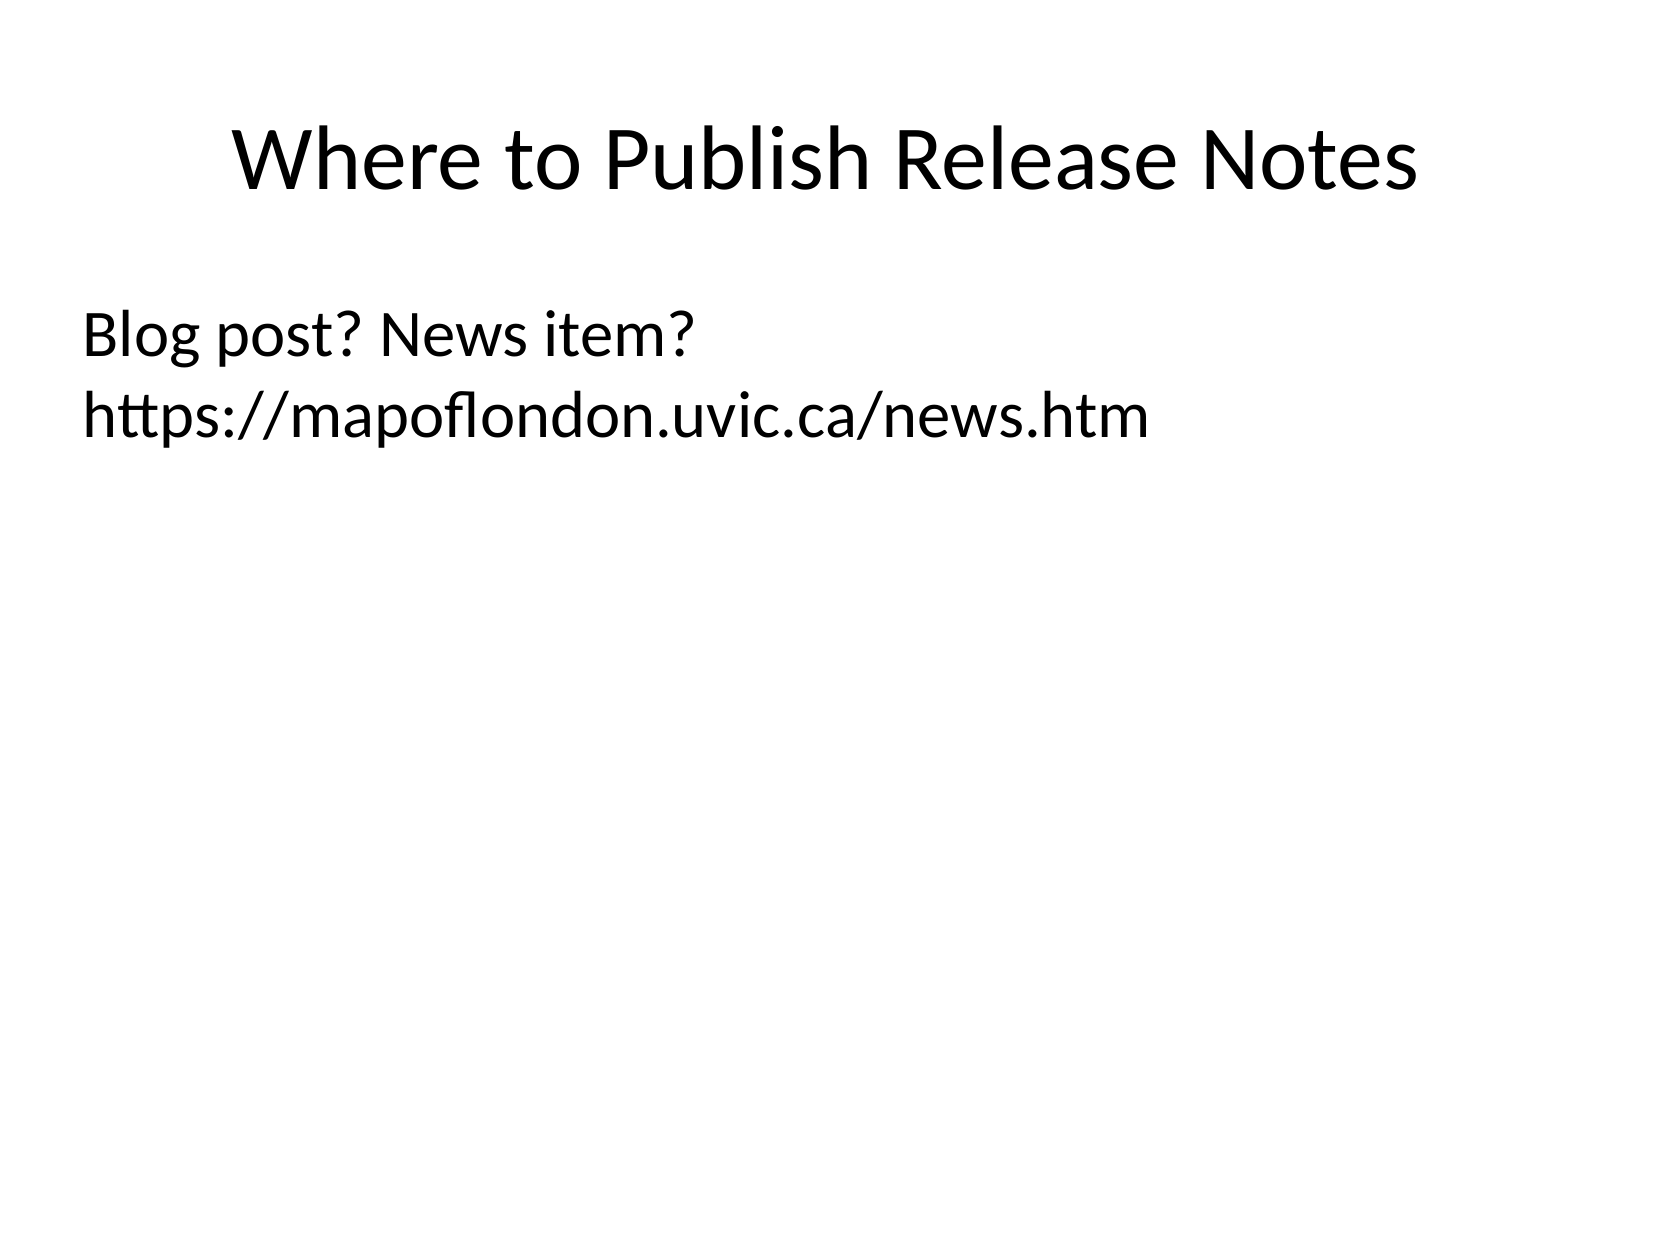

# Where to Publish Release Notes
Blog post? News item? https://mapoflondon.uvic.ca/news.htm